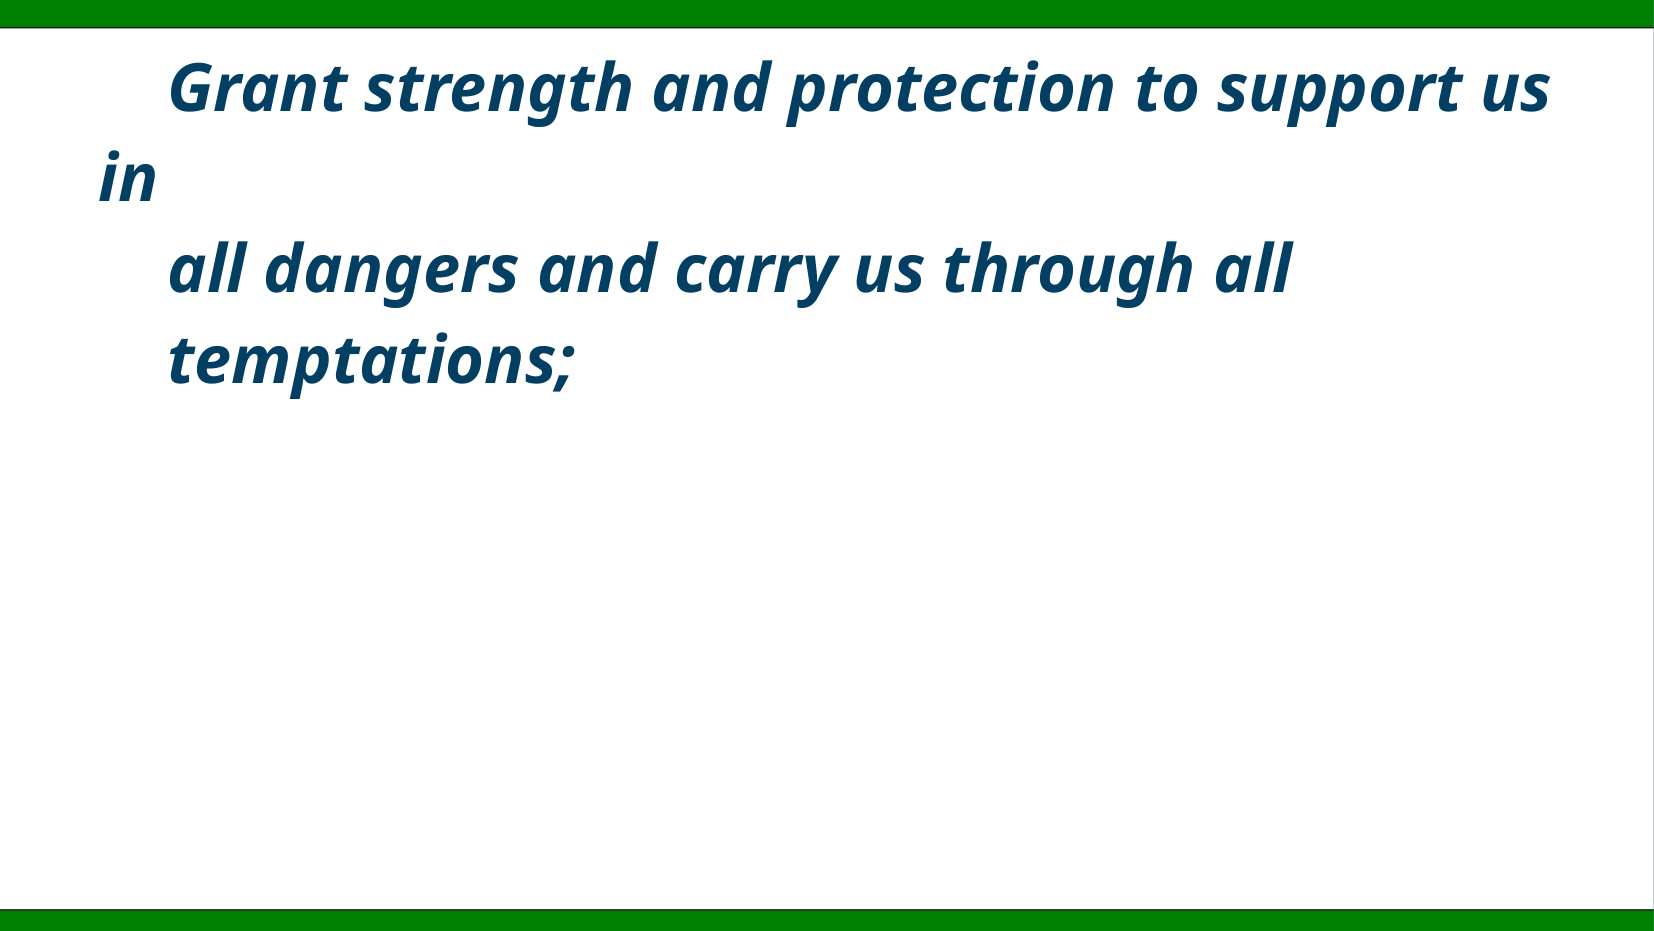

Grant strength and protection to support us in
 all dangers and carry us through all
 temptations;